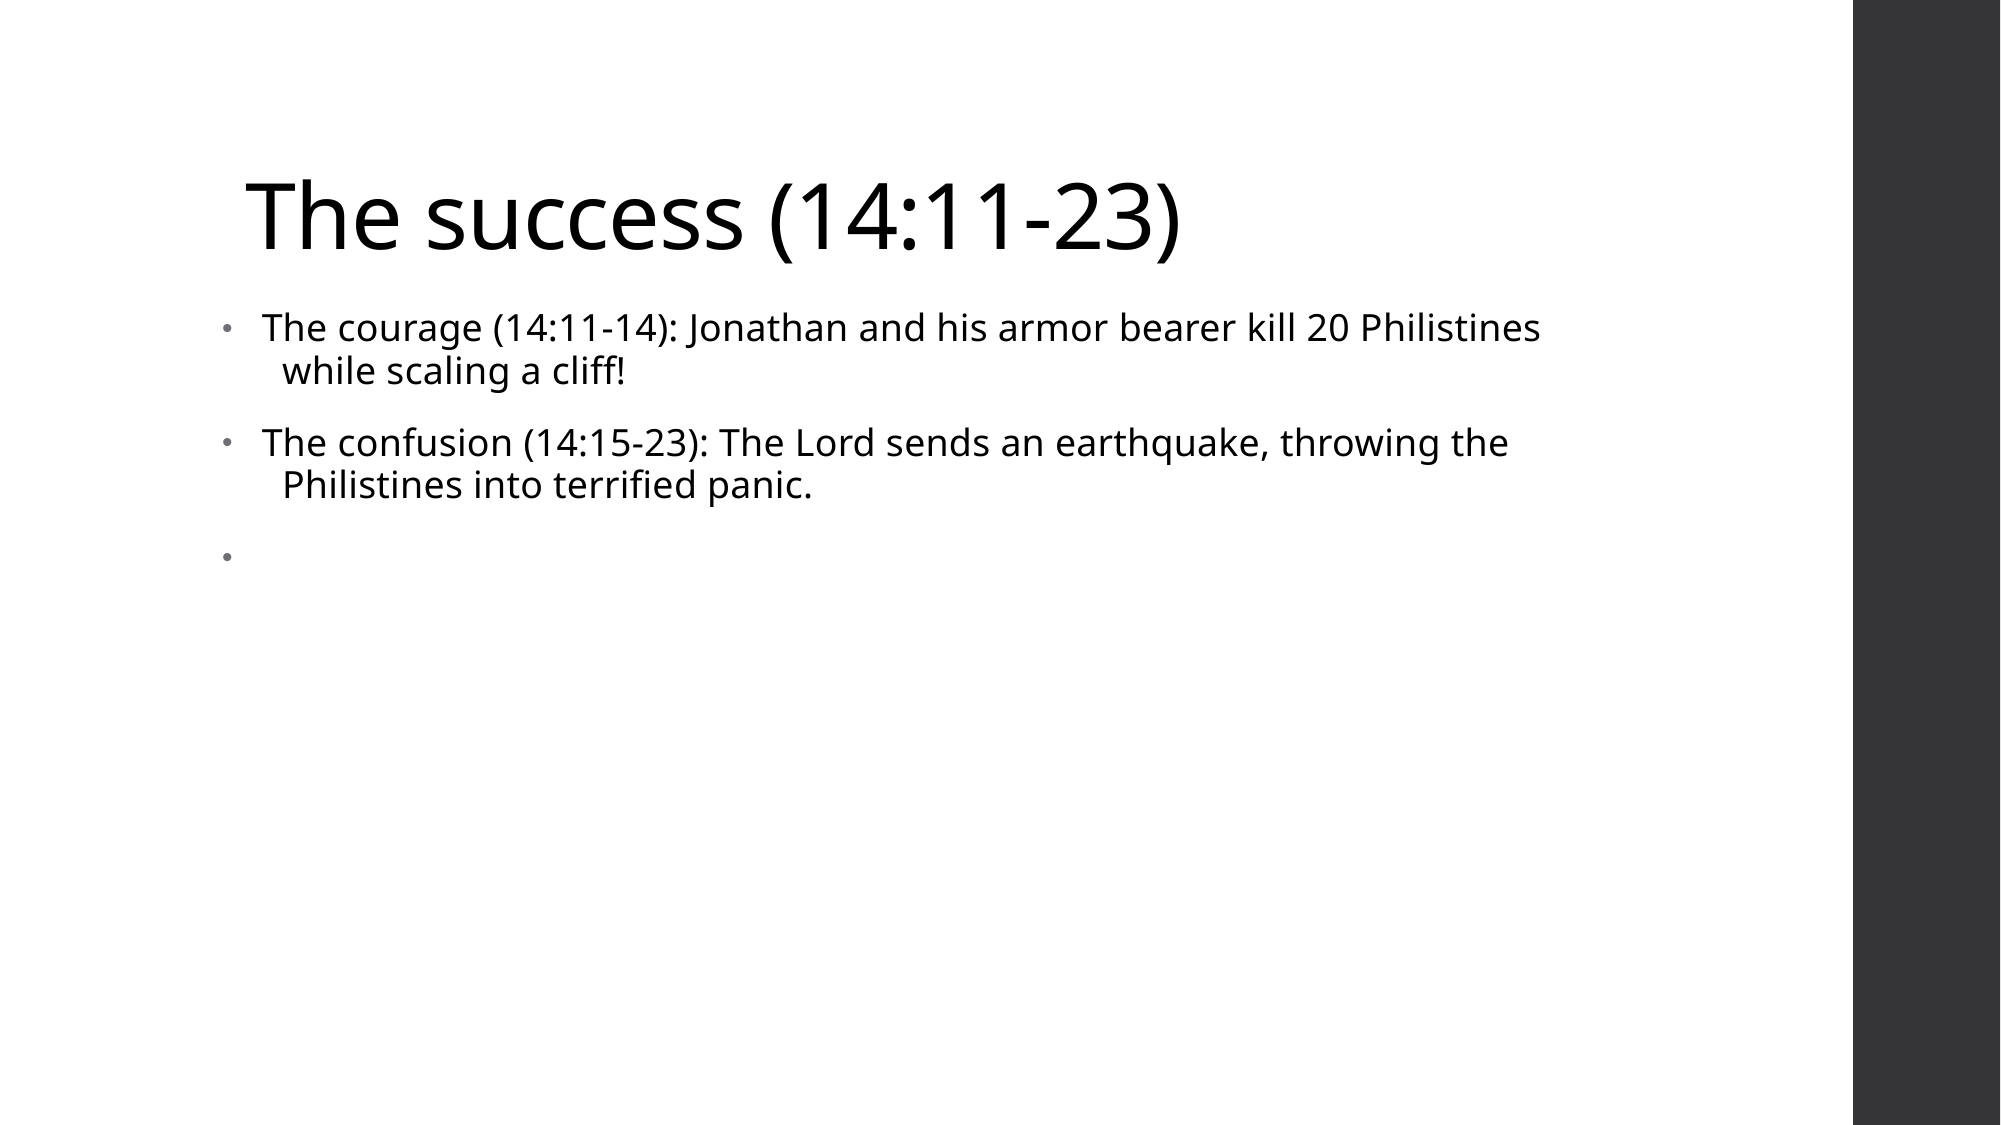

# The success (14:11-23)
 The courage (14:11-14): Jonathan and his armor bearer kill 20 Philistines while scaling a cliff!
 The confusion (14:15-23): The Lord sends an earthquake, throwing the Philistines into terrified panic.